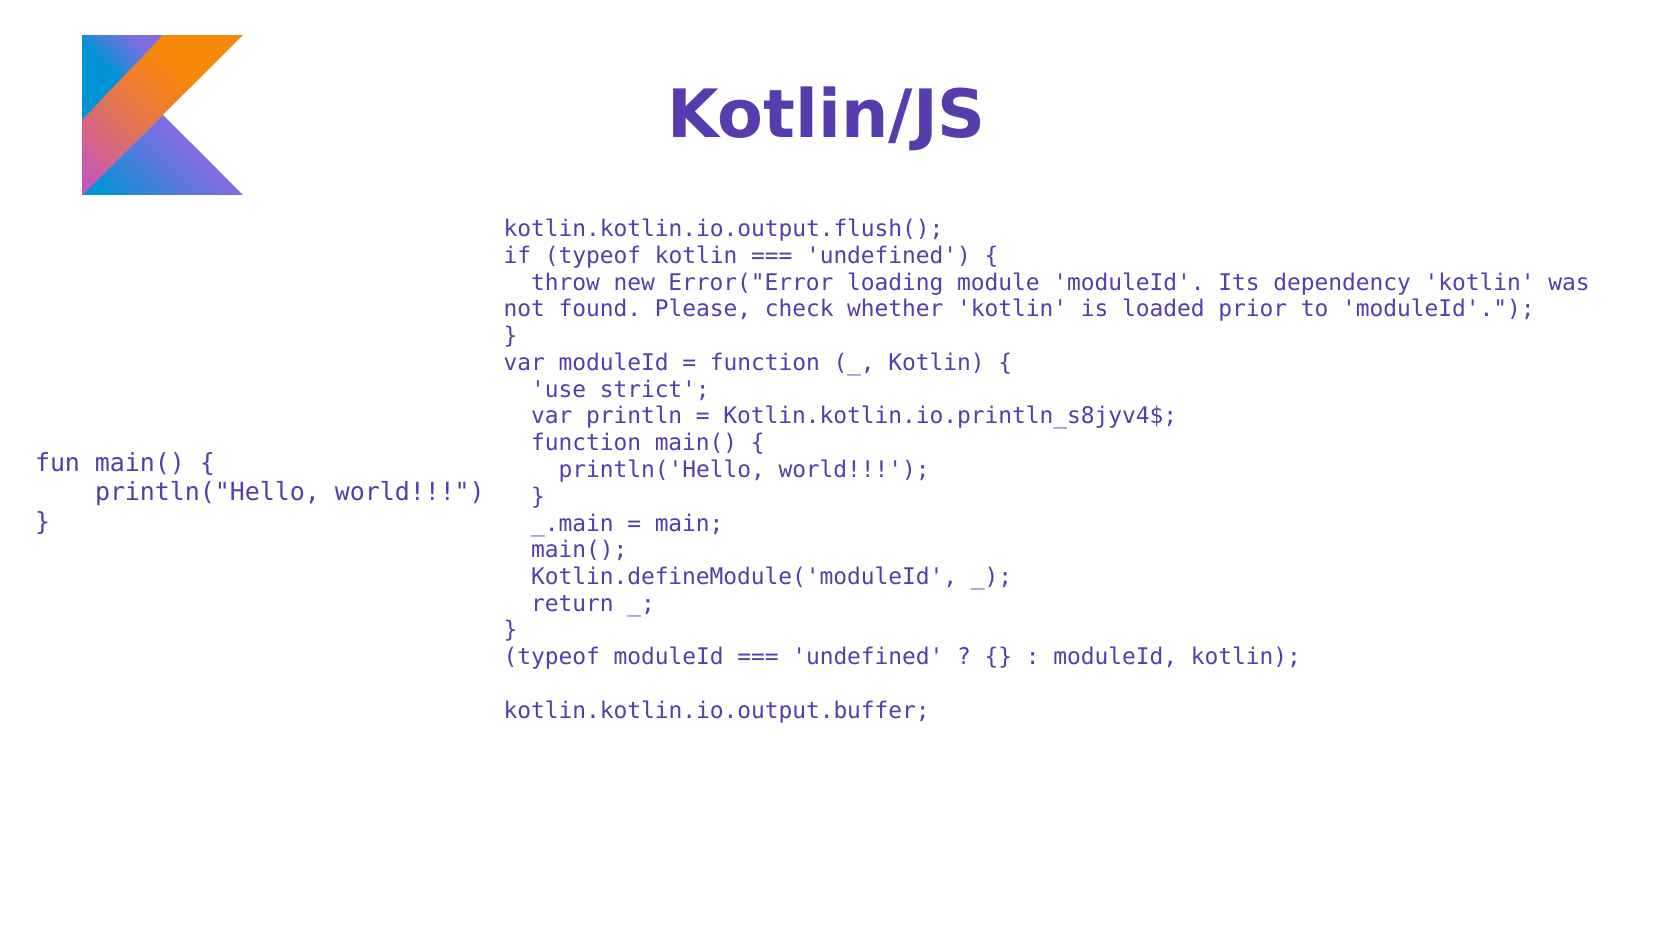

# Kotlin/JS
kotlin.kotlin.io.output.flush();
if (typeof kotlin === 'undefined') {
 throw new Error("Error loading module 'moduleId'. Its dependency 'kotlin' was not found. Please, check whether 'kotlin' is loaded prior to 'moduleId'.");
}
var moduleId = function (_, Kotlin) {
 'use strict';
 var println = Kotlin.kotlin.io.println_s8jyv4$;
 function main() {
 println('Hello, world!!!');
 }
 _.main = main;
 main();
 Kotlin.defineModule('moduleId', _);
 return _;
}
(typeof moduleId === 'undefined' ? {} : moduleId, kotlin);
kotlin.kotlin.io.output.buffer;
fun main() {
 println("Hello, world!!!")
}